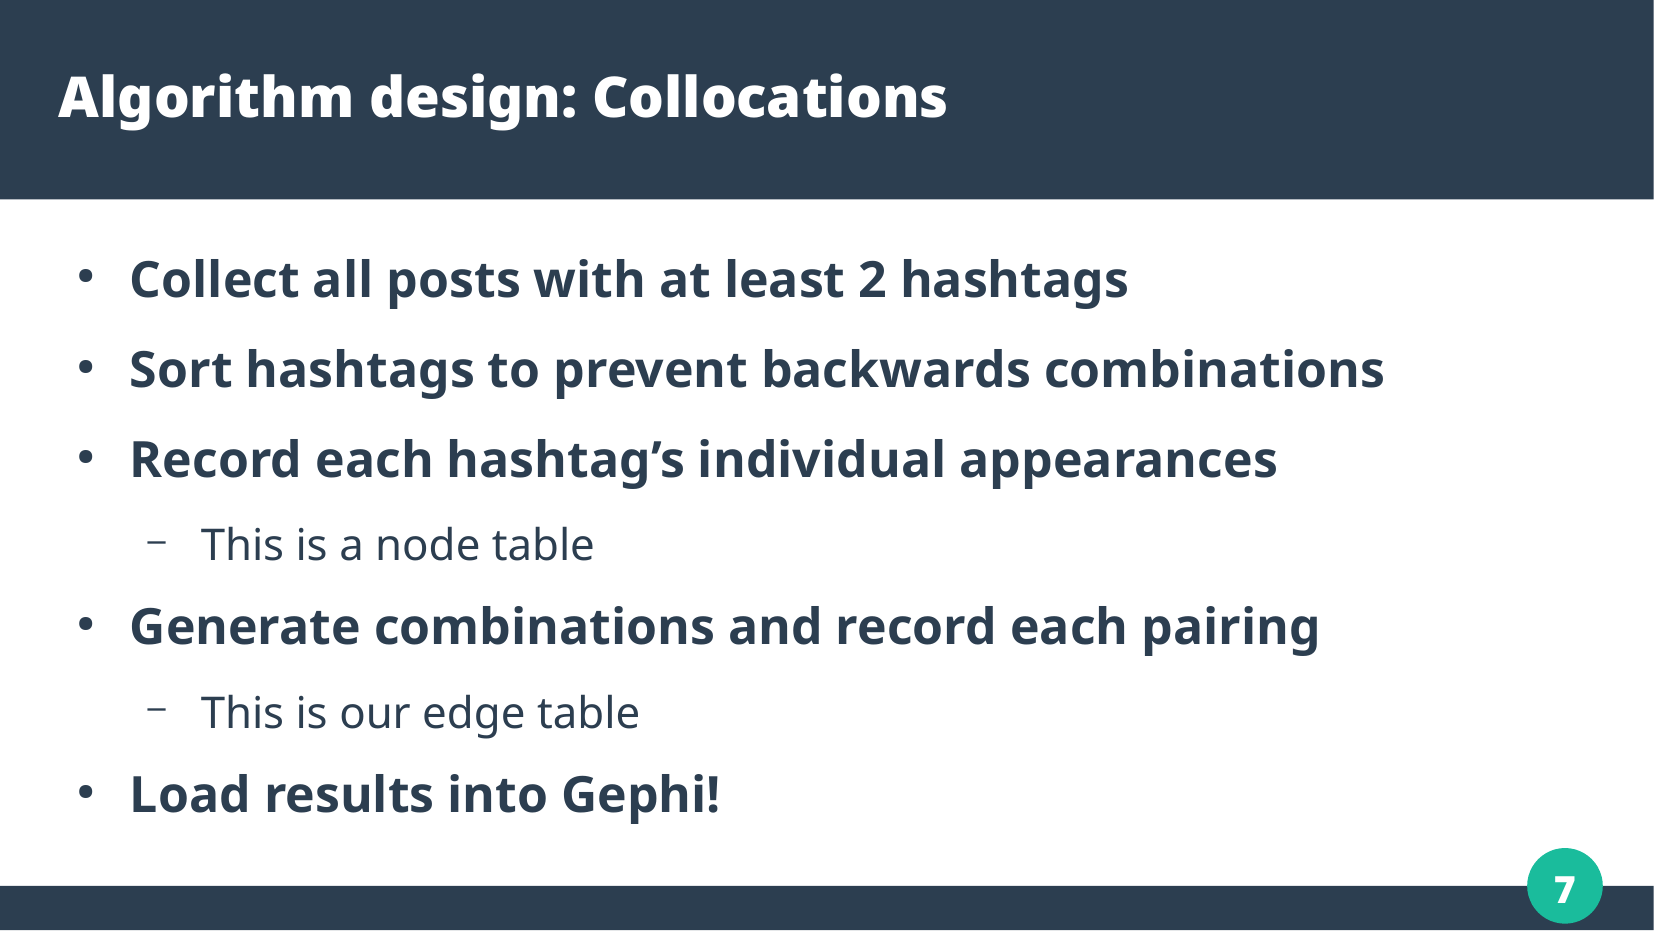

# Algorithm design: Collocations
Collect all posts with at least 2 hashtags
Sort hashtags to prevent backwards combinations
Record each hashtag’s individual appearances
This is a node table
Generate combinations and record each pairing
This is our edge table
Load results into Gephi!